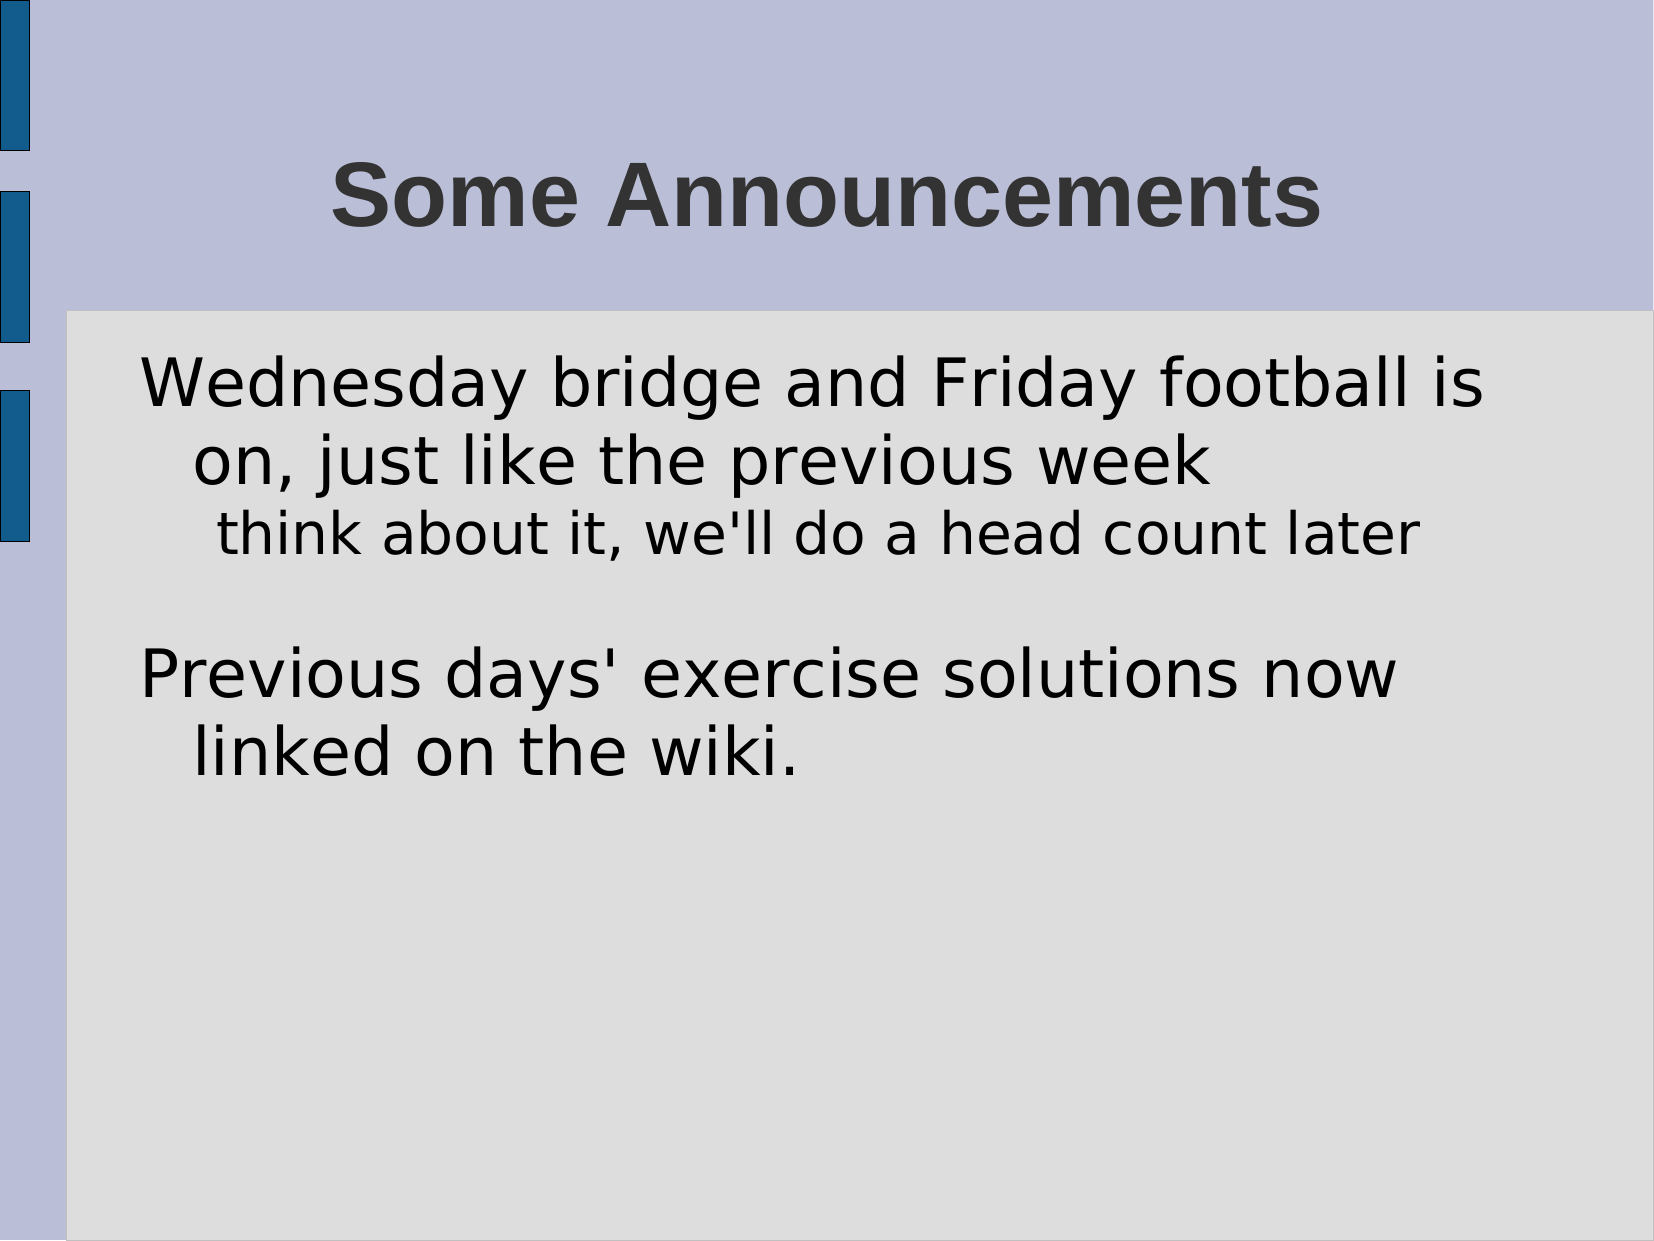

# Some Announcements
Wednesday bridge and Friday football is on, just like the previous week
think about it, we'll do a head count later
Previous days' exercise solutions now linked on the wiki.